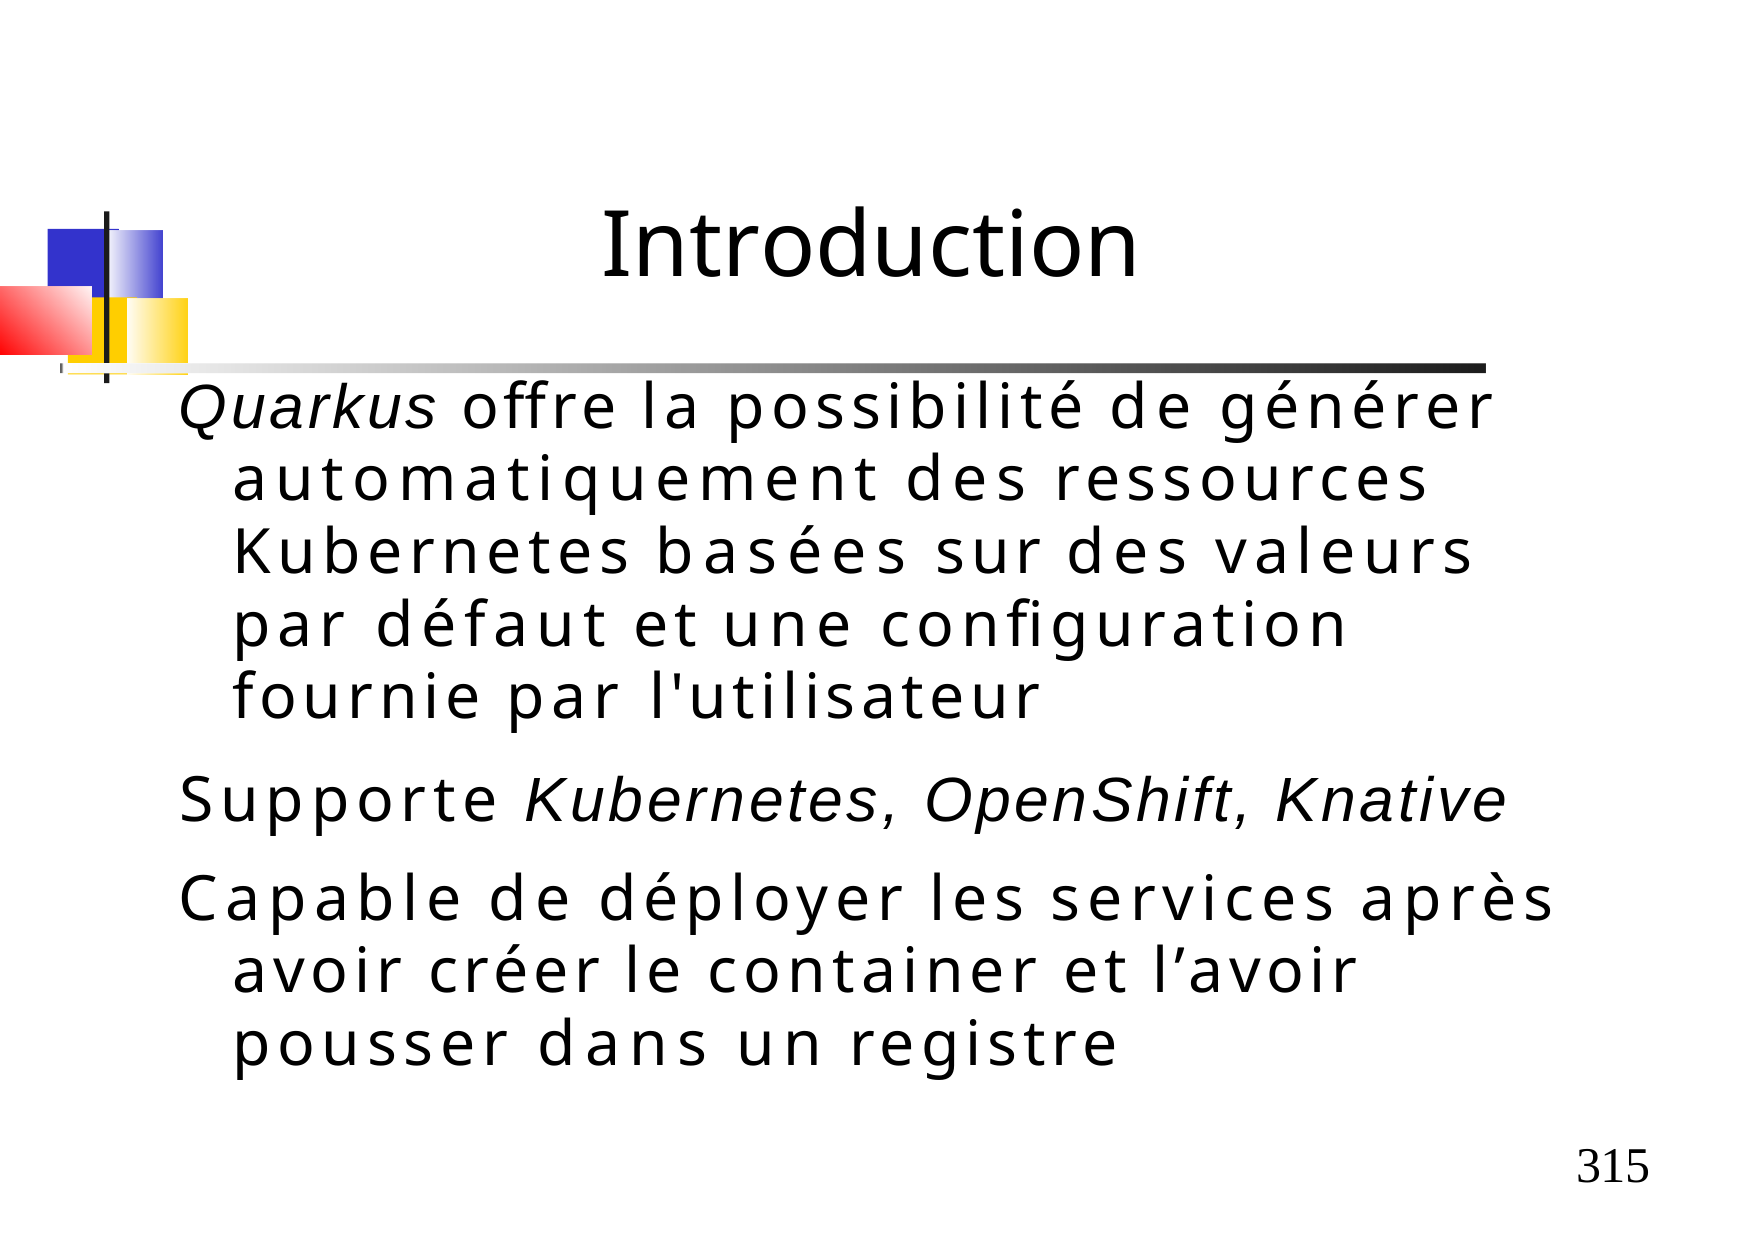

# Introduction
Quarkus offre la possibilité de générer automatiquement des ressources Kubernetes basées sur des valeurs par défaut et une configuration fournie par l'utilisateur
Supporte Kubernetes, OpenShift, Knative
Capable de déployer les services après avoir créer le container et l’avoir pousser dans un registre
315